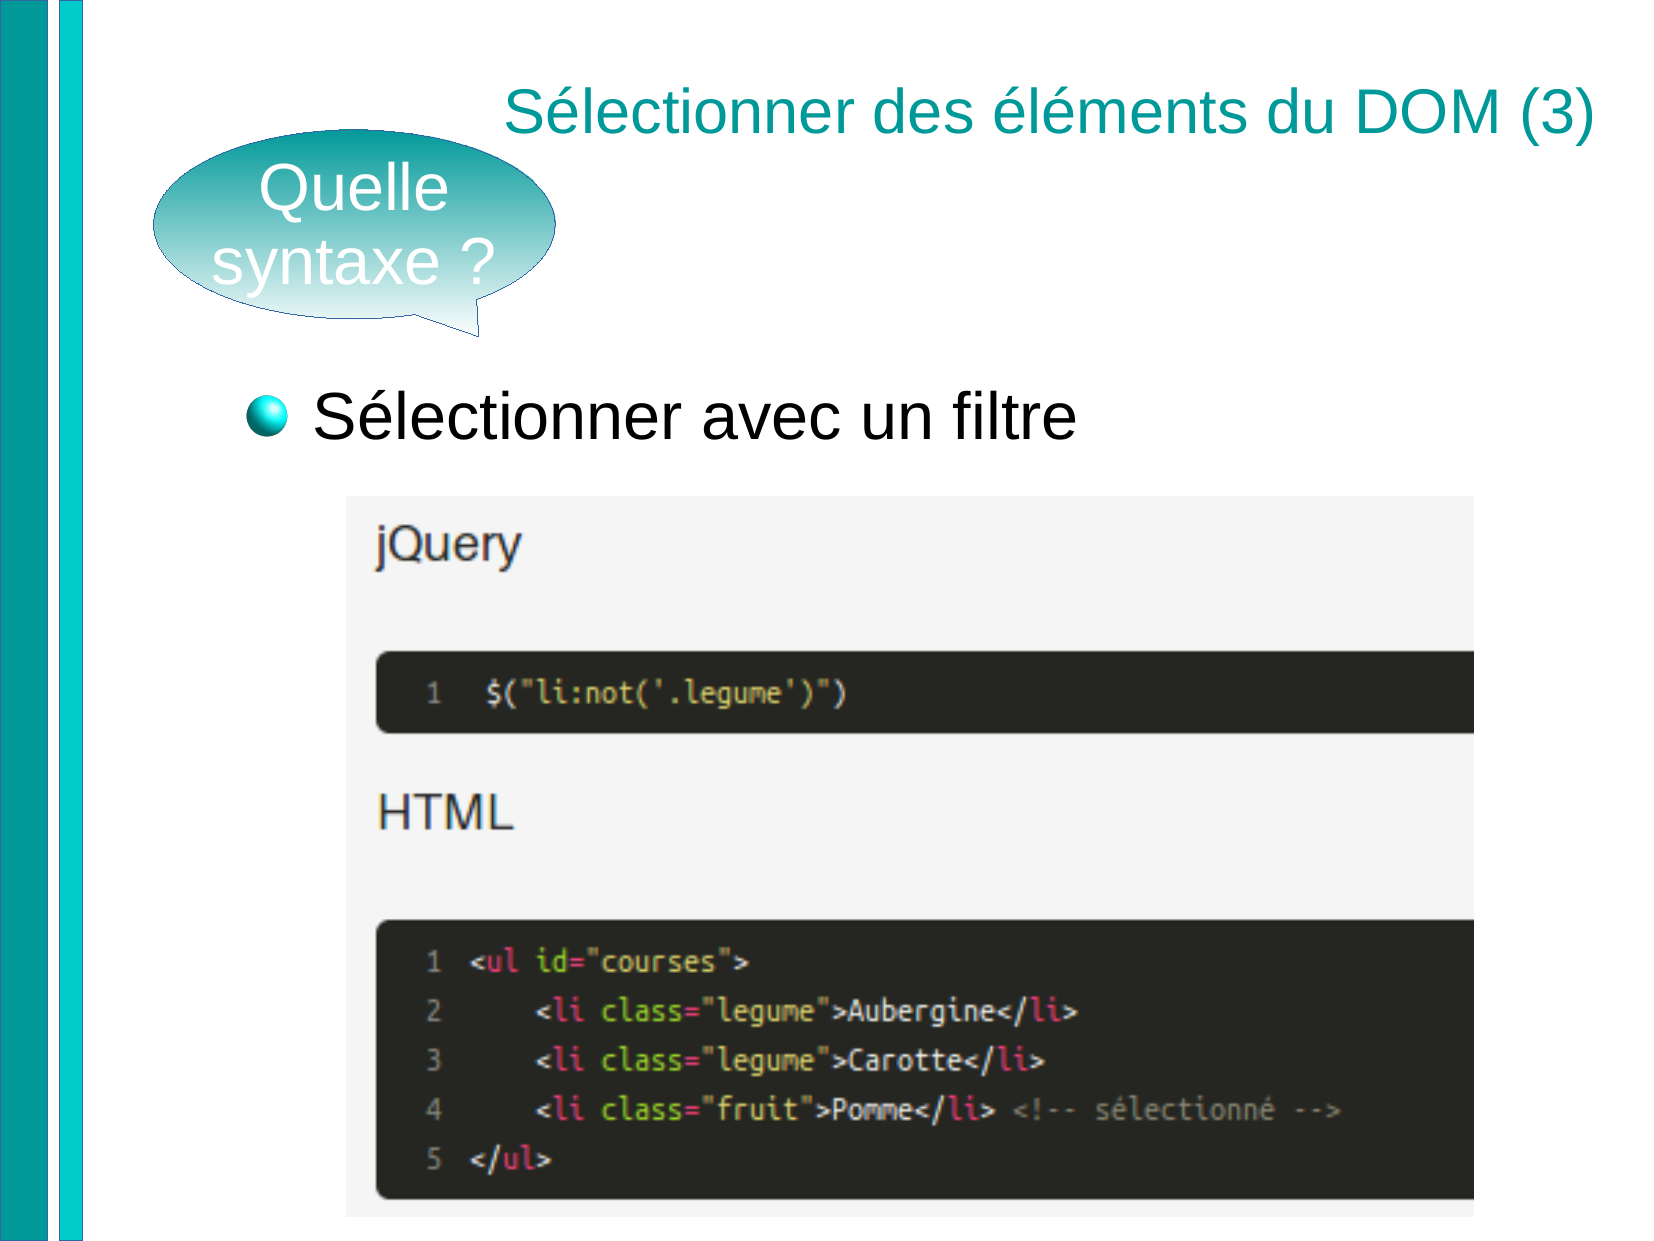

Sélectionner des éléments du DOM (3)
Quelle
syntaxe ?
# Sélectionner avec un filtre